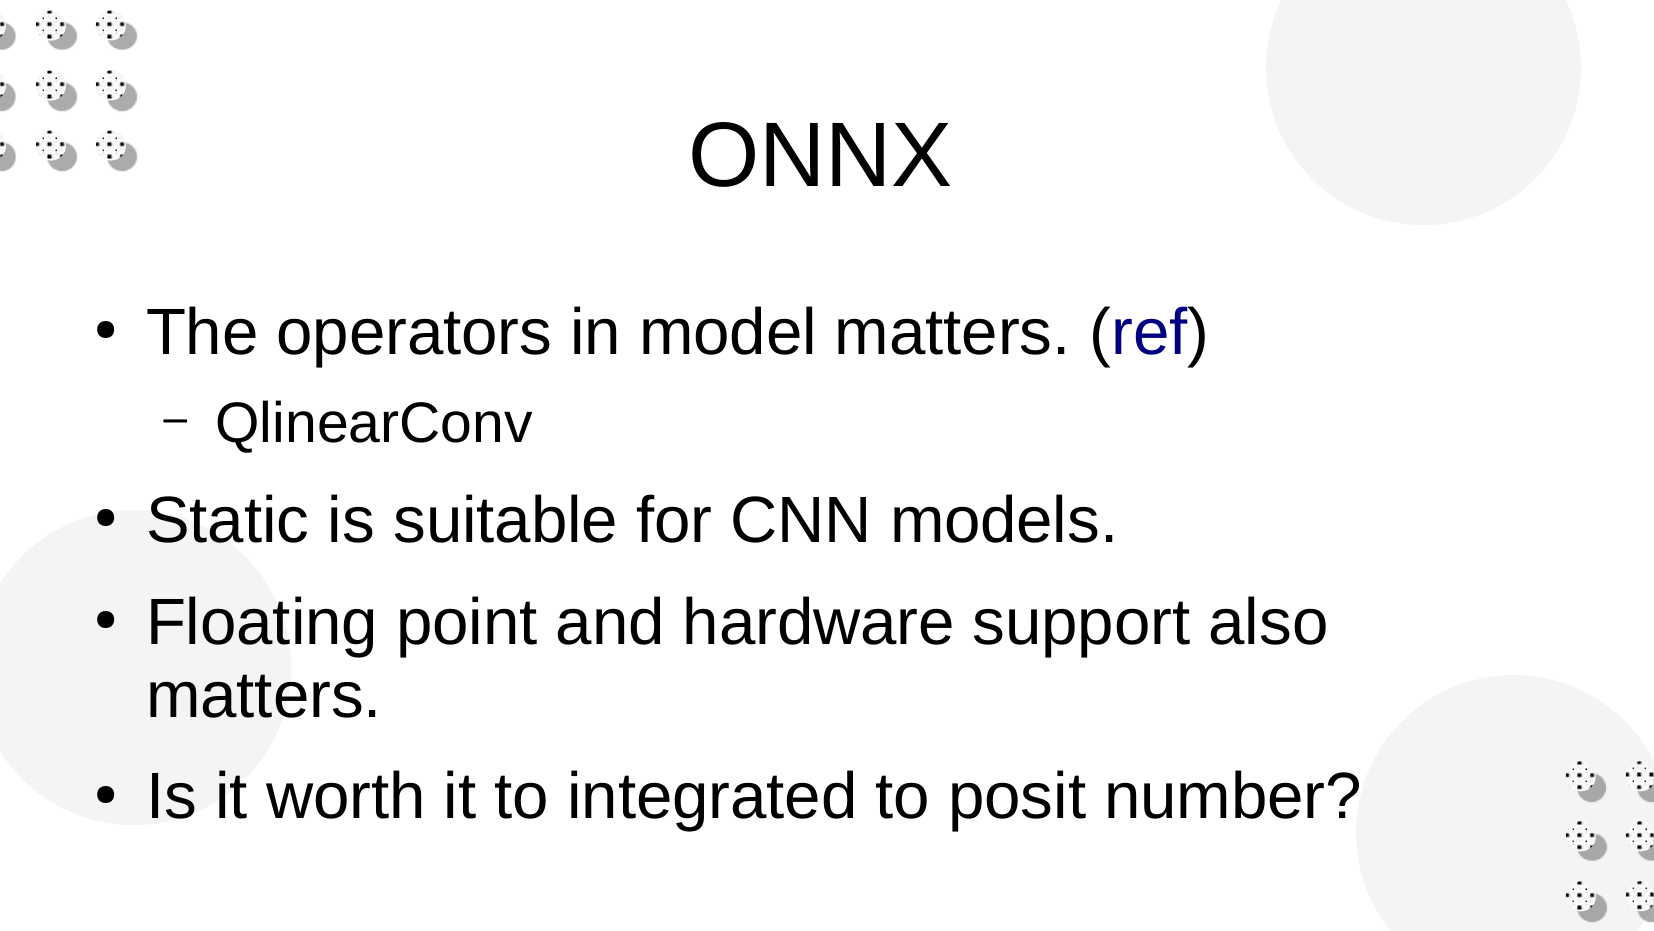

# ONNX
The operators in model matters. (ref)
QlinearConv
Static is suitable for CNN models.
Floating point and hardware support also matters.
Is it worth it to integrated to posit number?